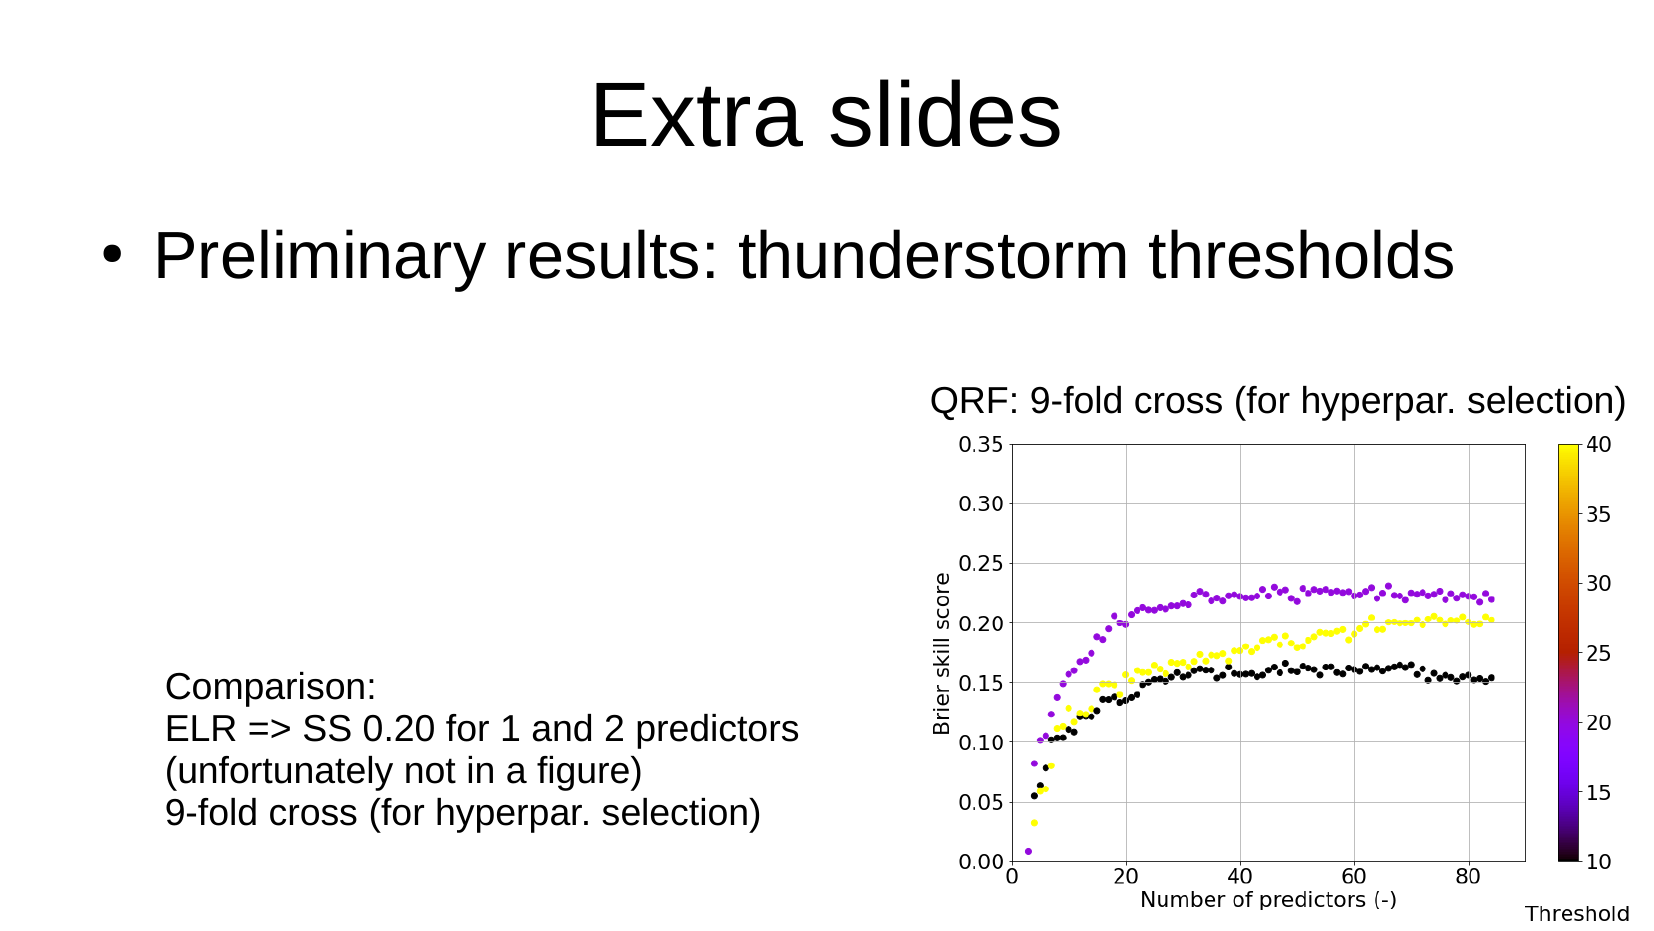

# Extra slides
Preliminary results: thunderstorm thresholds
QRF: 9-fold cross (for hyperpar. selection)
Comparison:
ELR => SS 0.20 for 1 and 2 predictors
(unfortunately not in a figure)
9-fold cross (for hyperpar. selection)